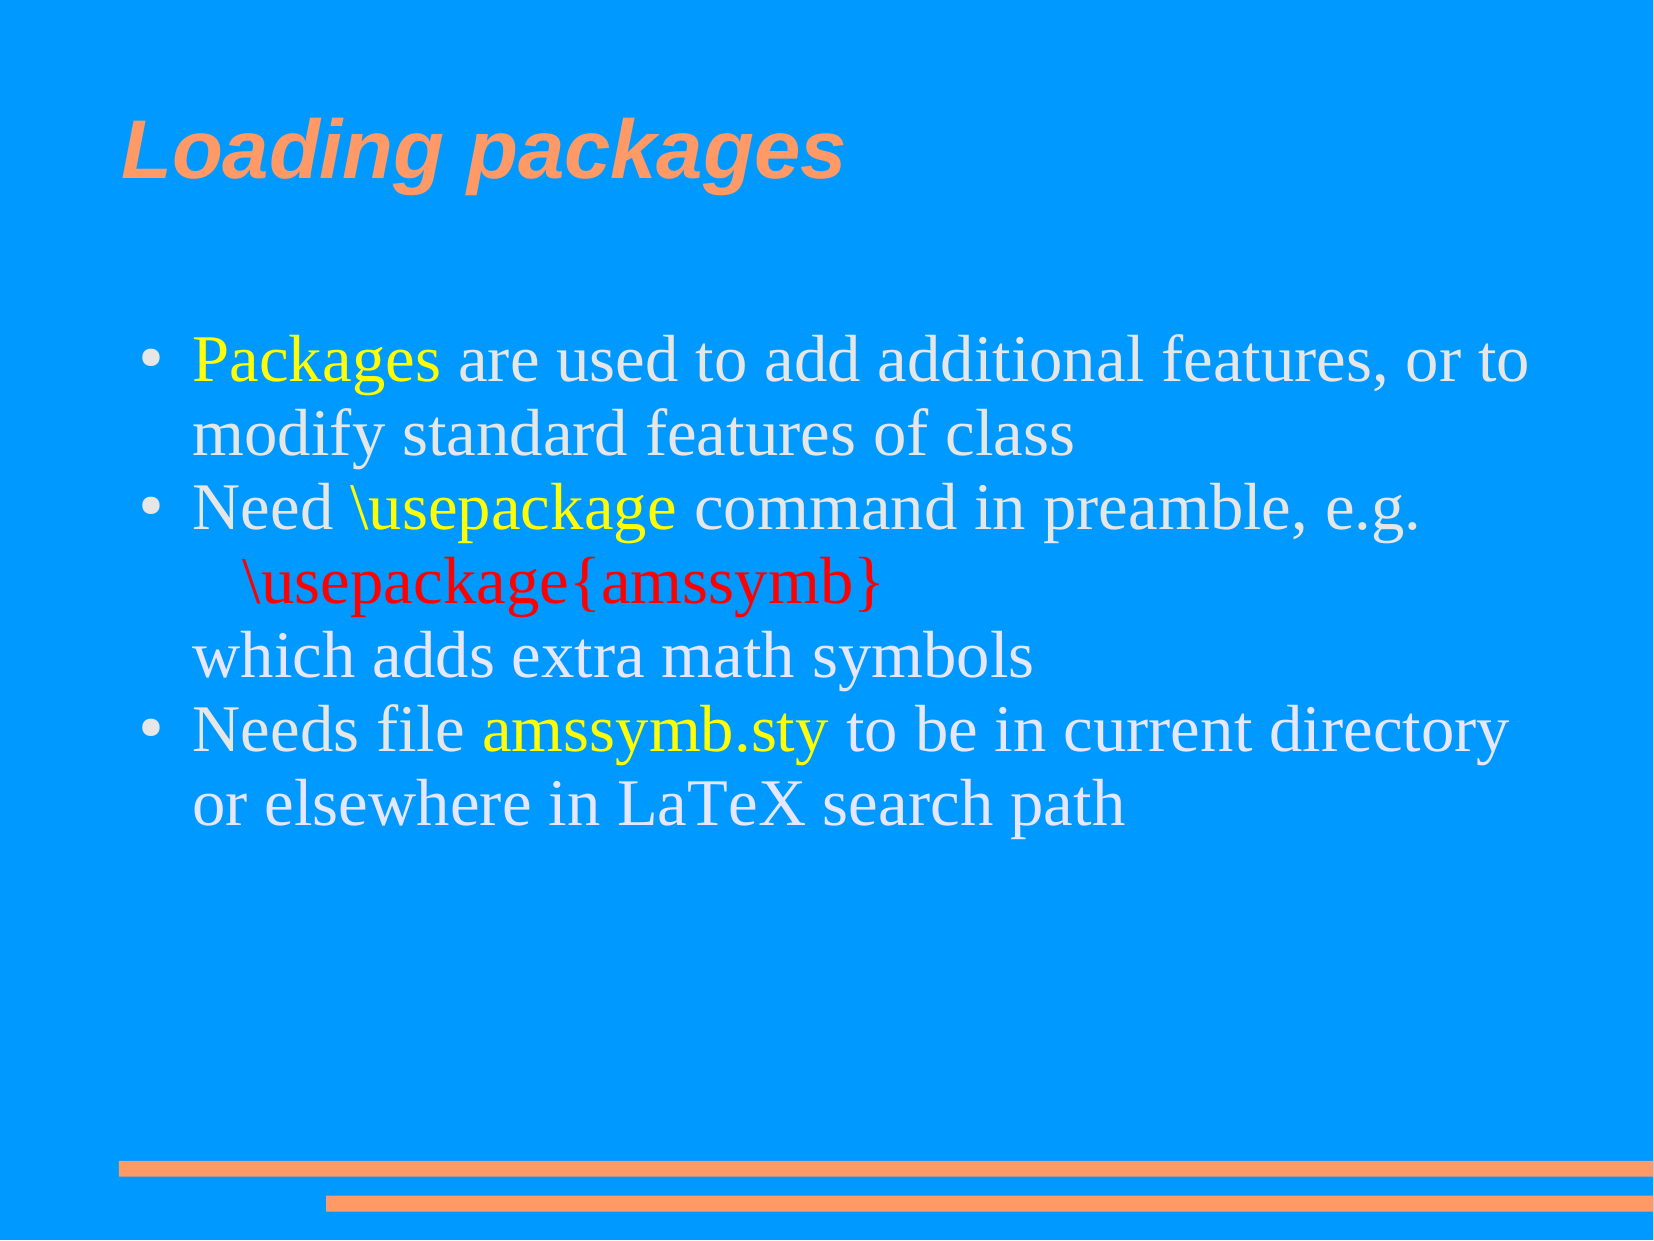

# Loading packages
Packages are used to add additional features, or to modify standard features of class
Need \usepackage command in preamble, e.g. \usepackage{amssymb}								which adds extra math symbols
Needs file amssymb.sty to be in current directory or elsewhere in LaTeX search path